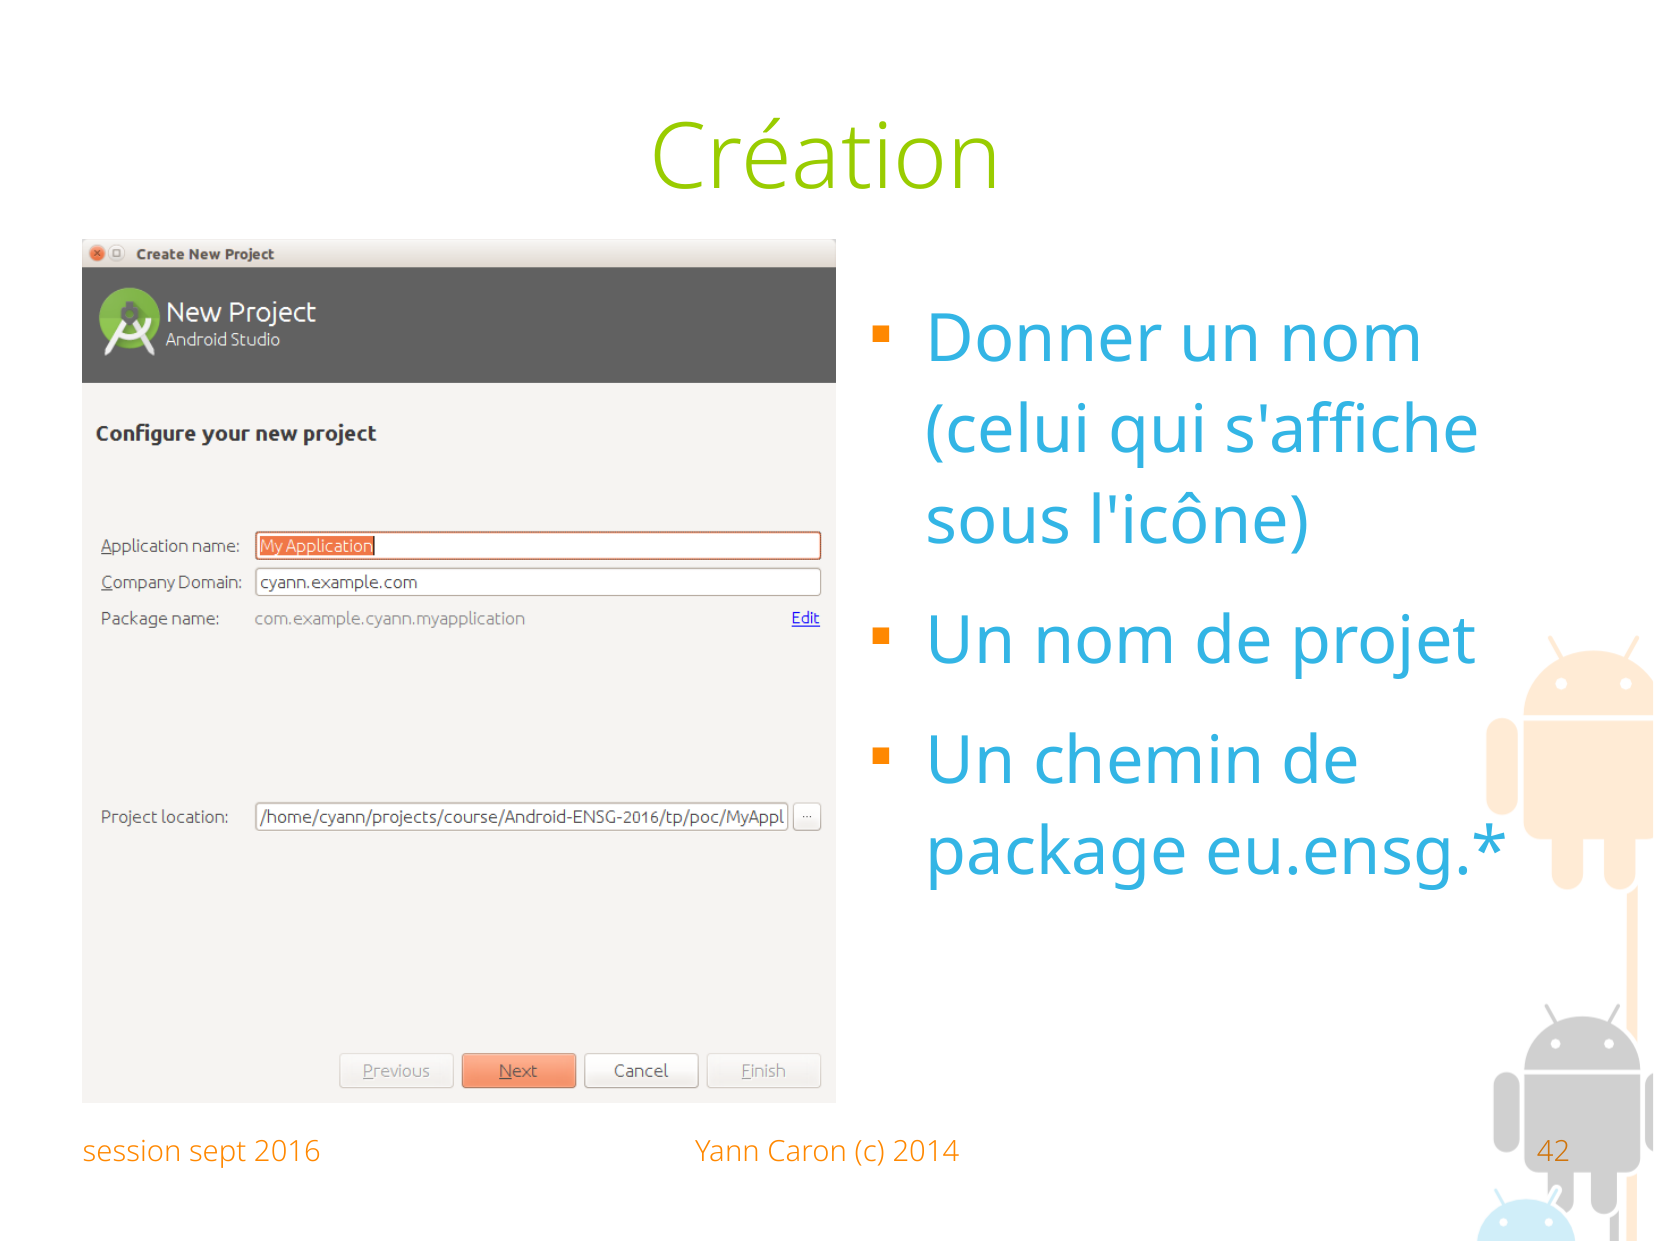

# Création
Donner un nom (celui qui s'affiche sous l'icône)
Un nom de projet
Un chemin de package eu.ensg.*
session sept 2016
Yann Caron (c) 2014
42